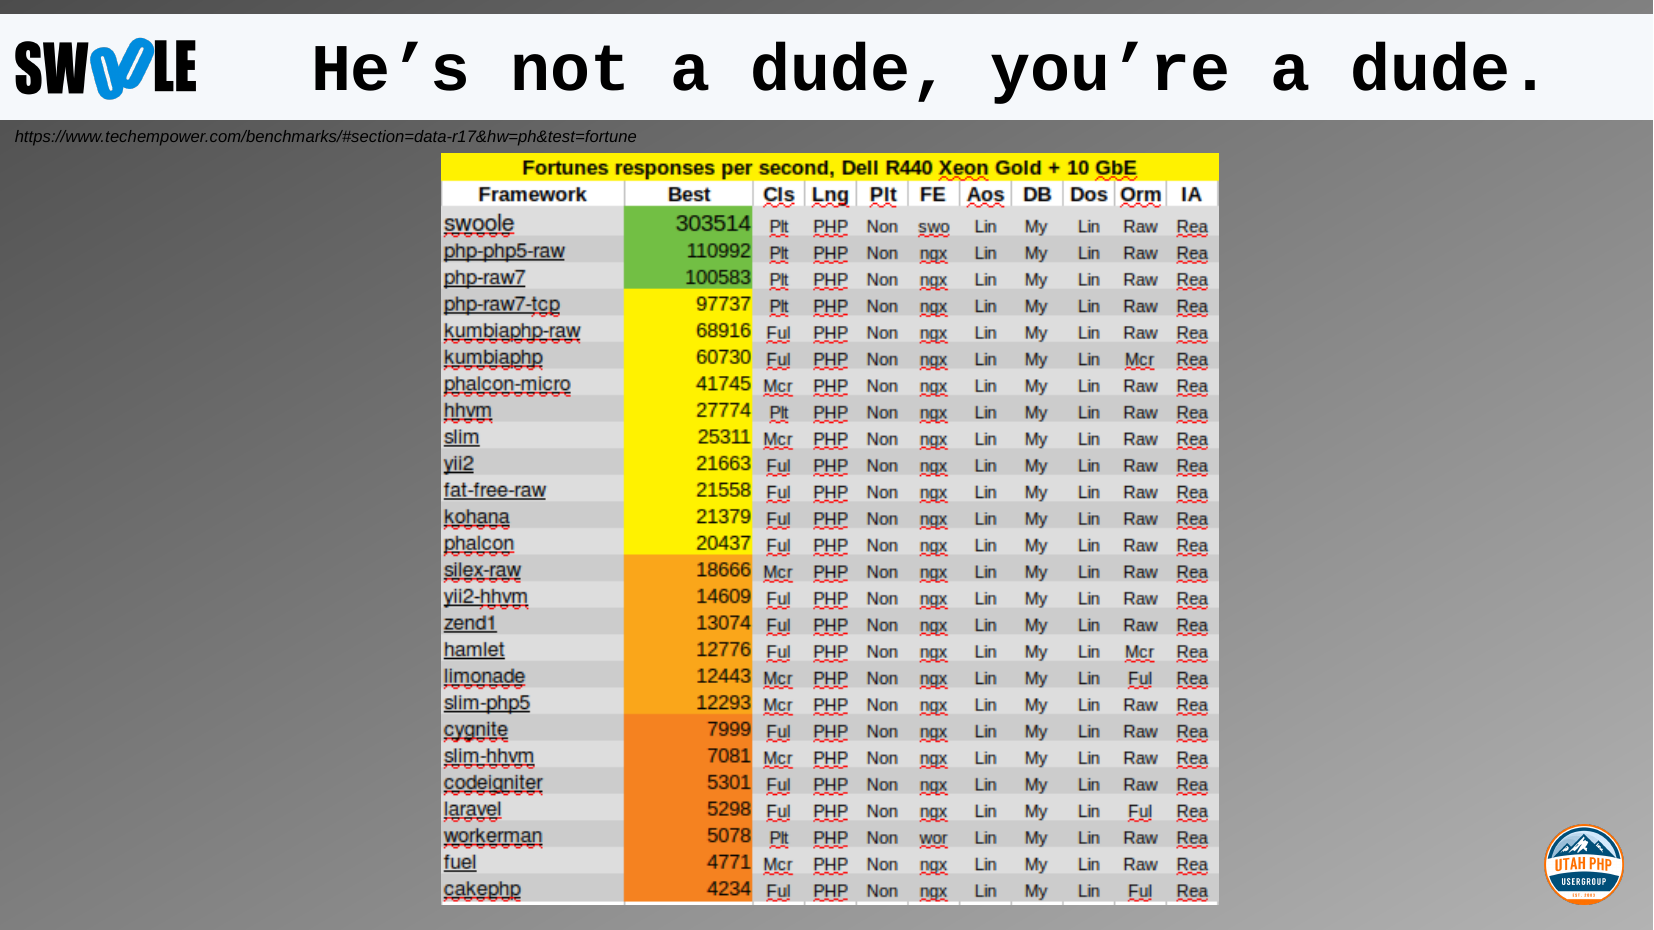

# He’s not a dude, you’re a dude.
https://www.techempower.com/benchmarks/#section=data-r17&hw=ph&test=fortune